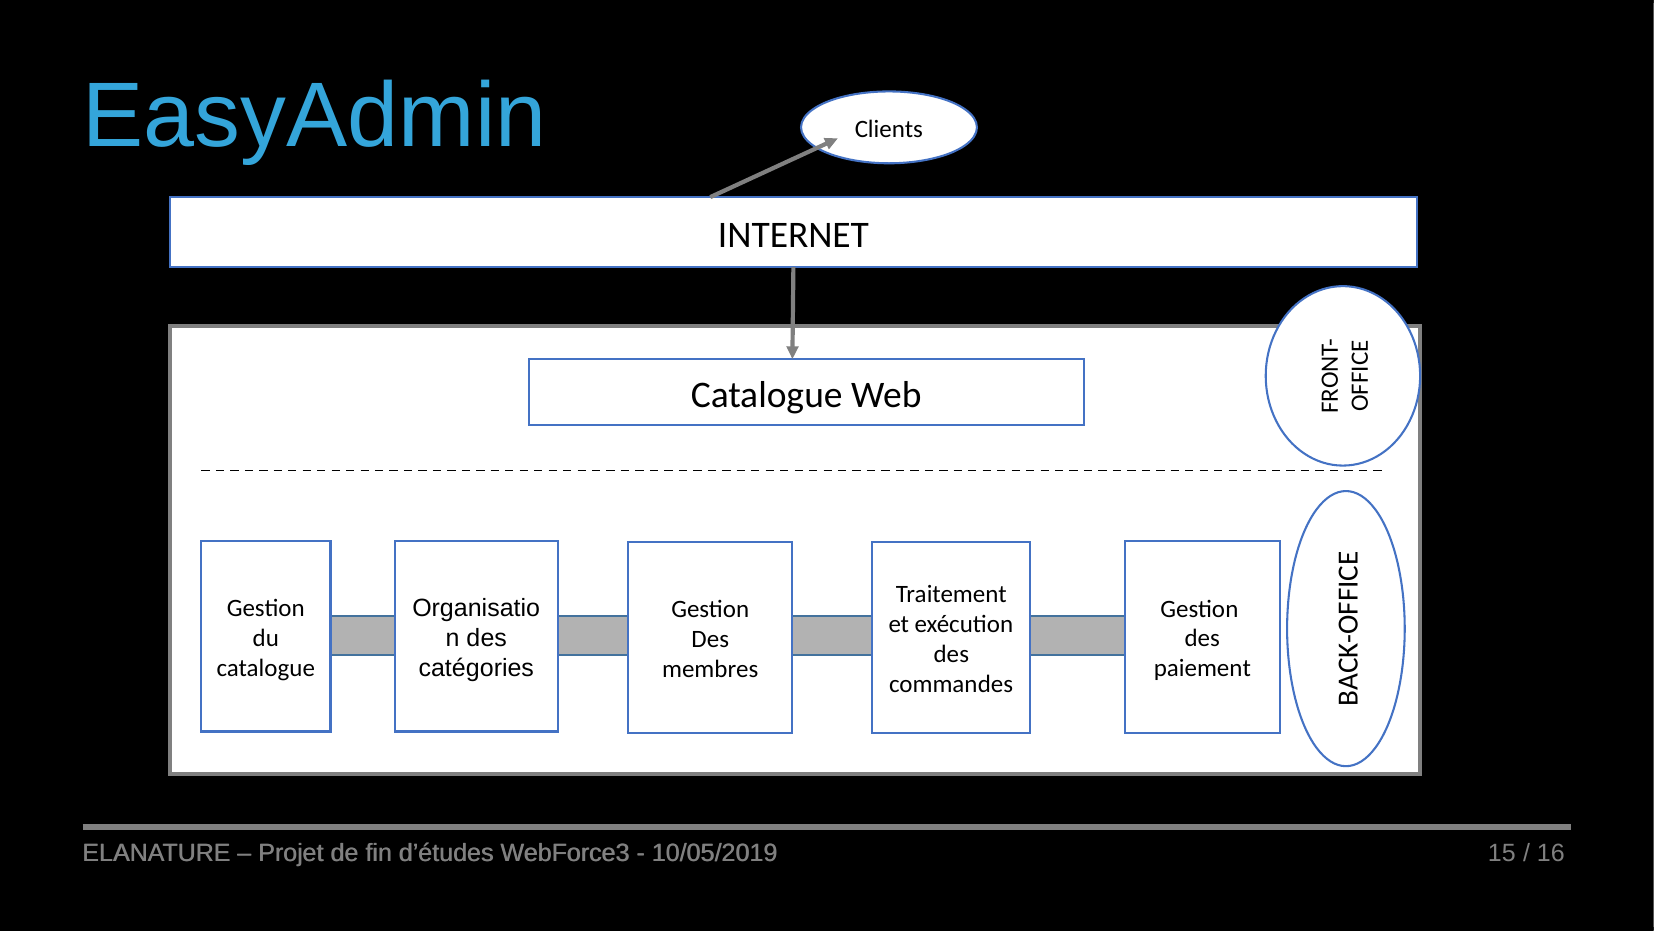

# EasyAdmin
Clients
INTERNET
FRONT-OFFICE
Catalogue Web
Gestion du catalogue
Organisation des catégories
Gestion
des paiement
Gestion
Des
membres
Traitement et exécution des commandes
BACK-OFFICE